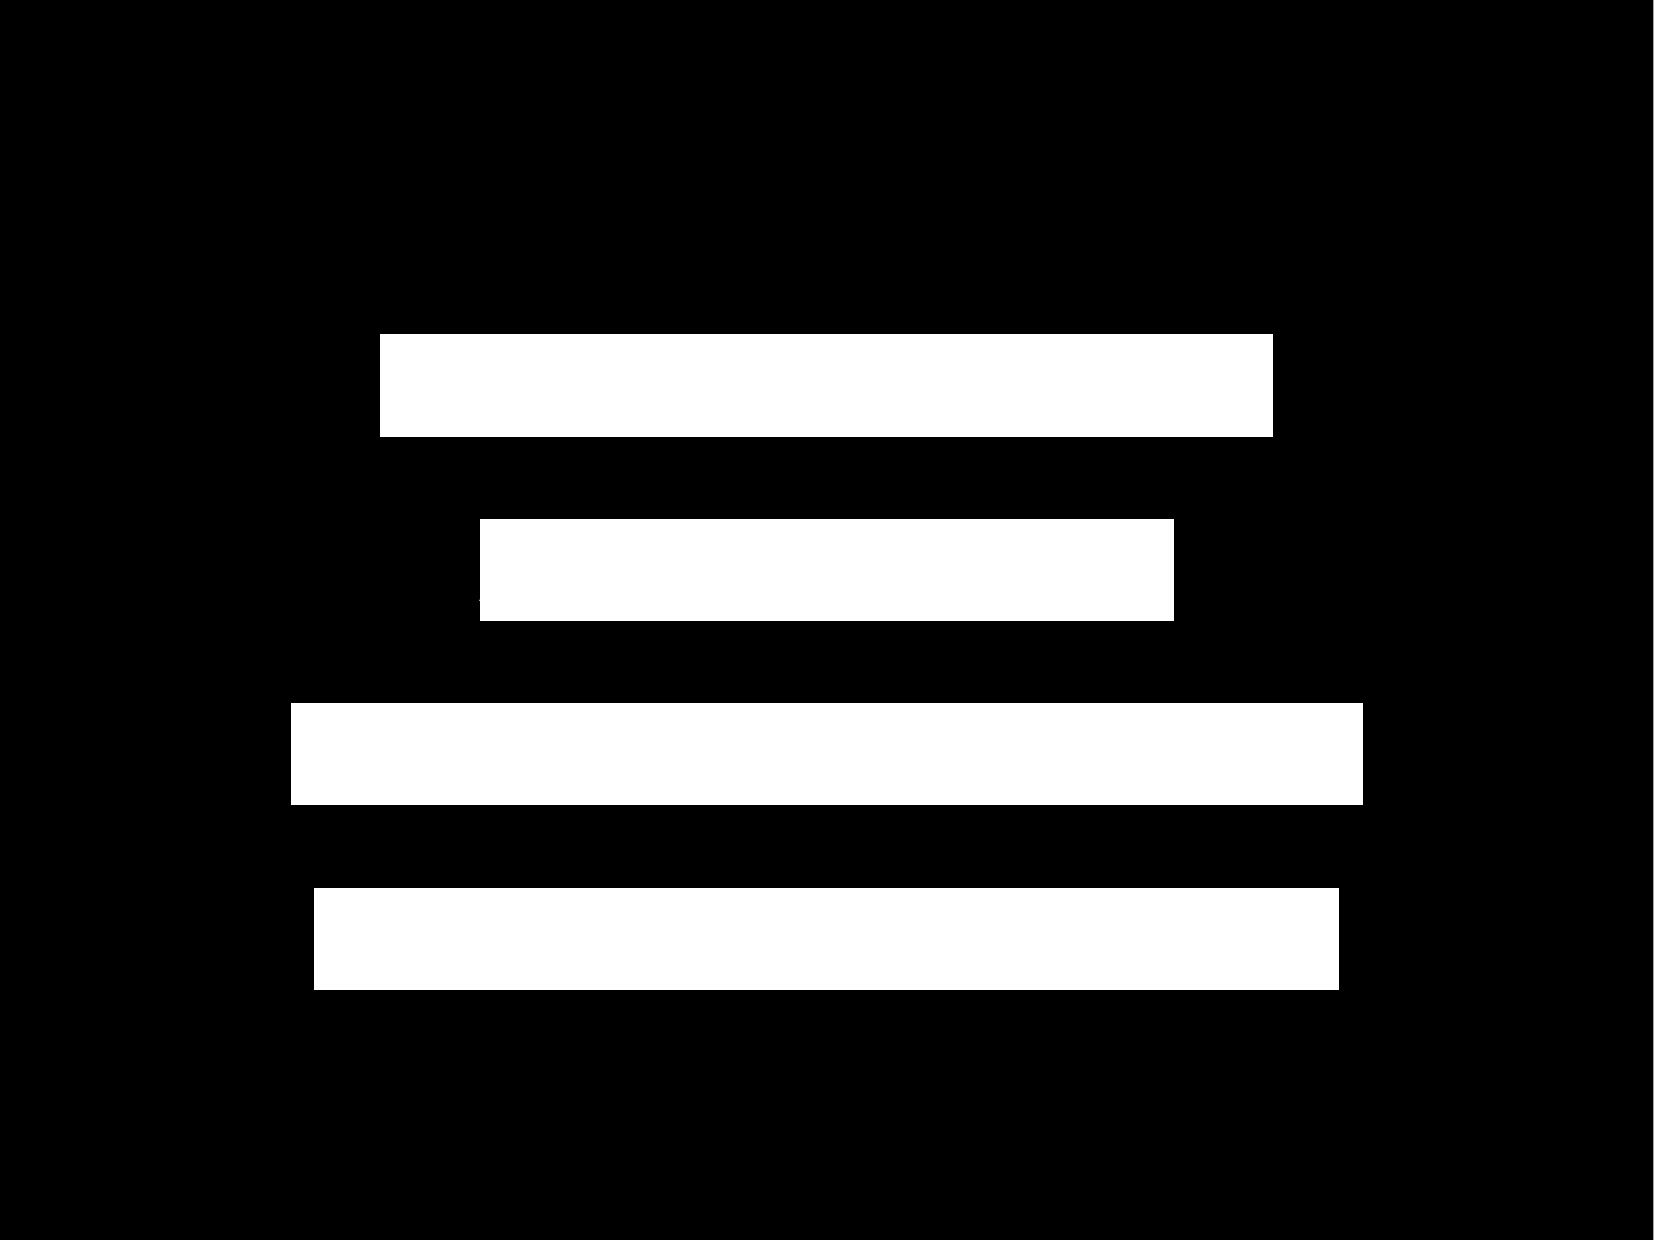

# Novo dia, novo tempo
A fé faz aparecer
O impossível, o inatingível
De repente vai acontecer